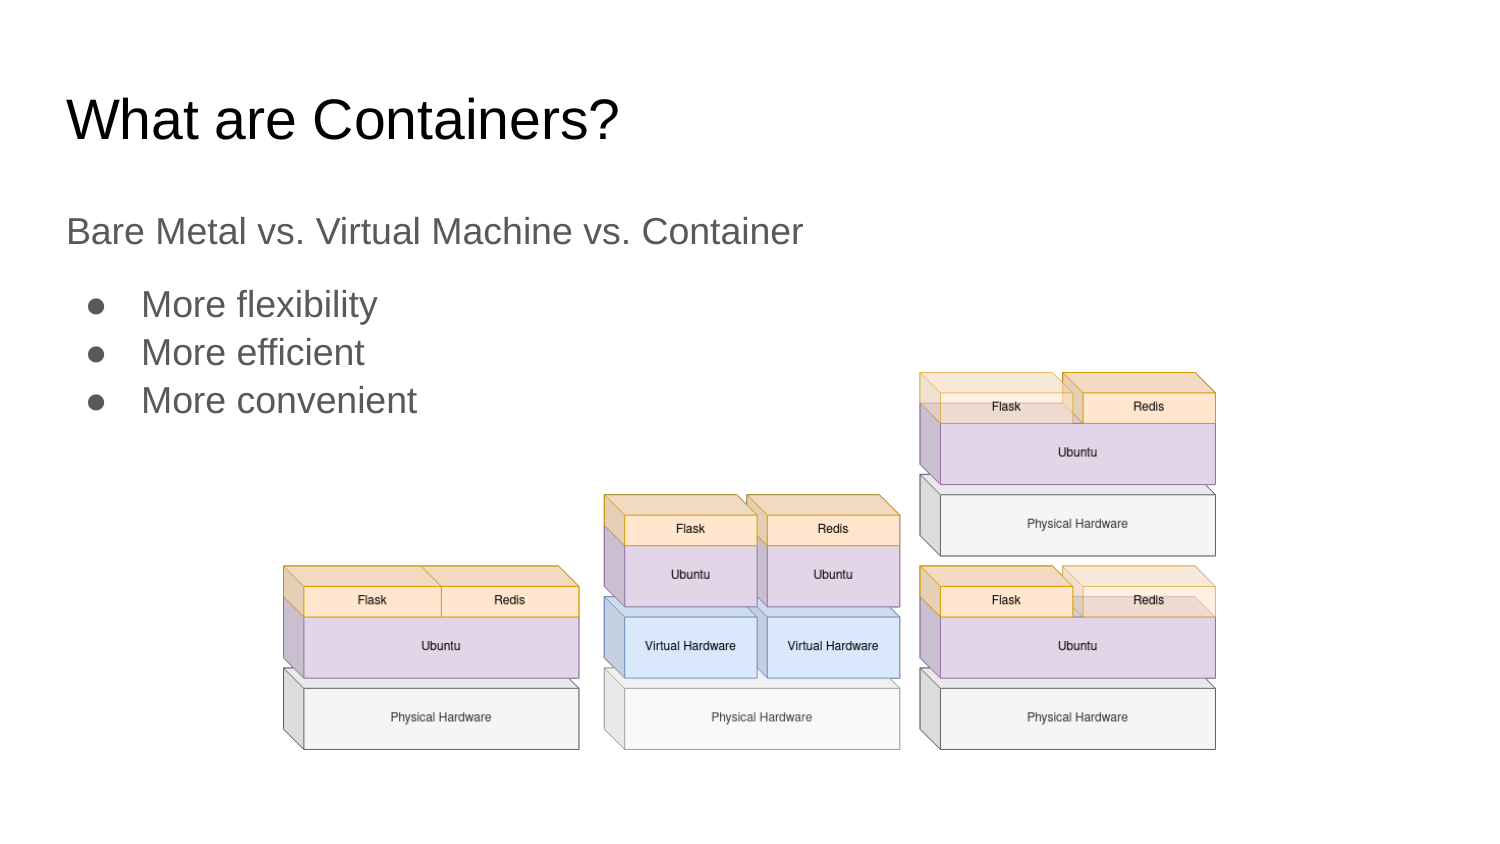

# What are Containers?
Bare Metal vs. Virtual Machine vs. Container
More flexibility
More efficient
More convenient